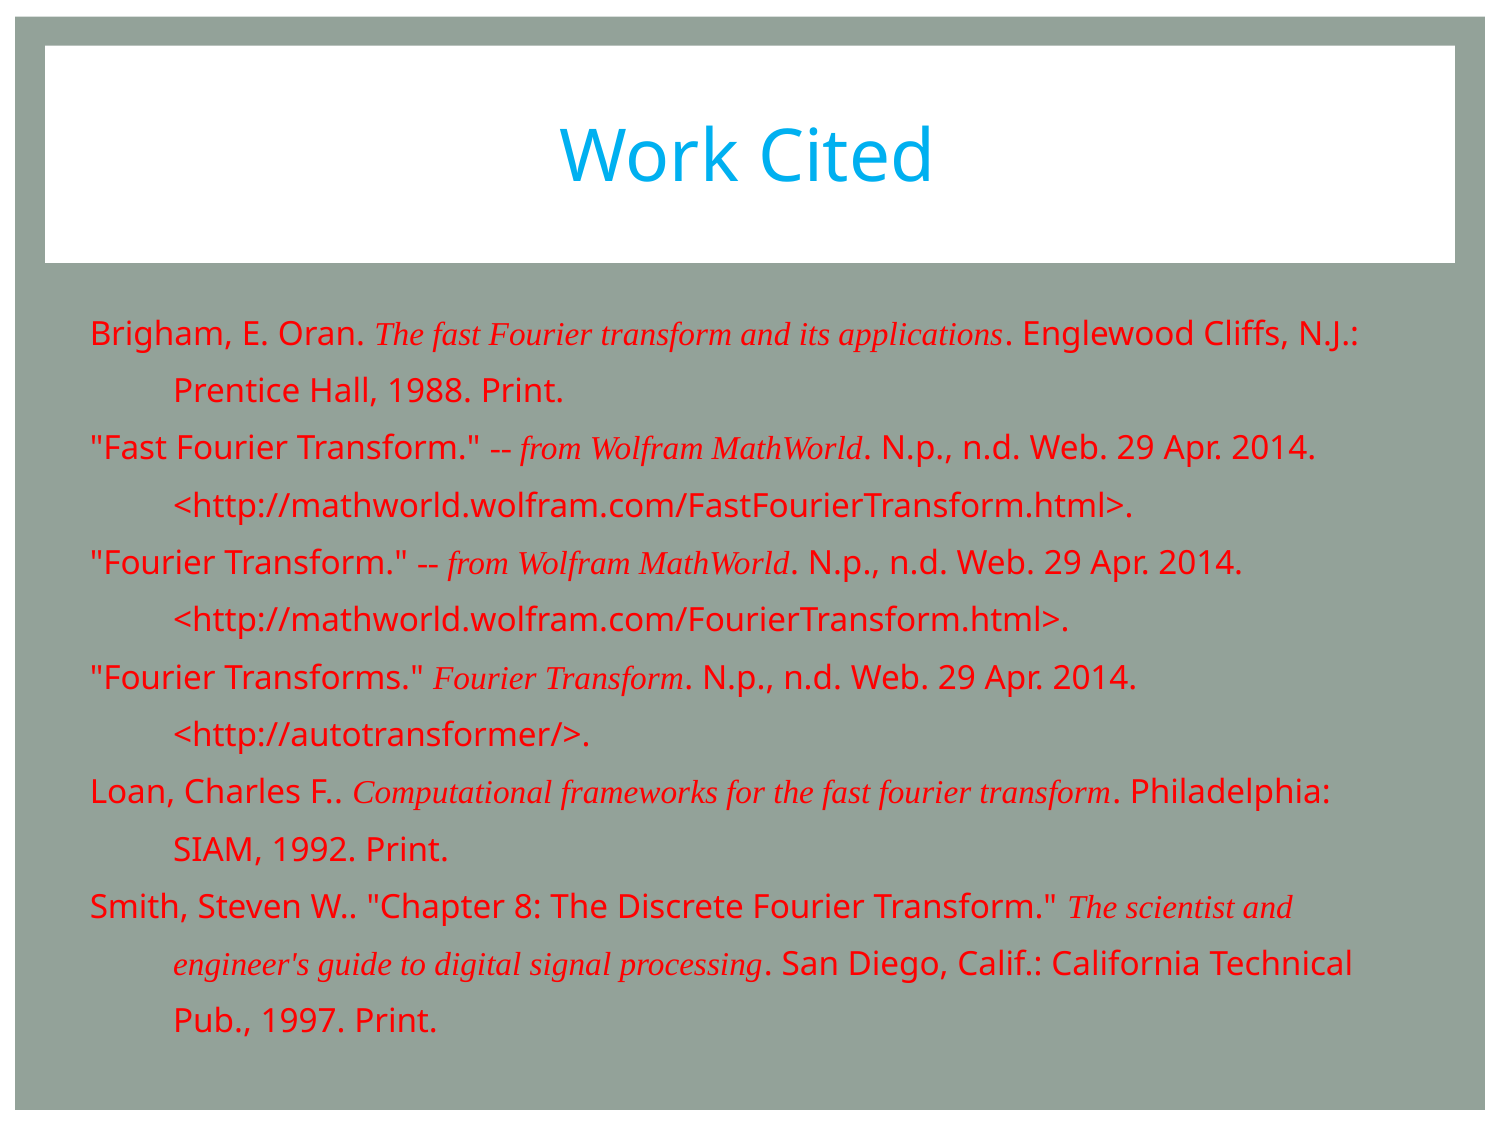

Work Cited
Brigham, E. Oran. The fast Fourier transform and its applications. Englewood Cliffs, N.J.: Prentice Hall, 1988. Print.
"Fast Fourier Transform." -- from Wolfram MathWorld. N.p., n.d. Web. 29 Apr. 2014. <http://mathworld.wolfram.com/FastFourierTransform.html>.
"Fourier Transform." -- from Wolfram MathWorld. N.p., n.d. Web. 29 Apr. 2014. <http://mathworld.wolfram.com/FourierTransform.html>.
"Fourier Transforms." Fourier Transform. N.p., n.d. Web. 29 Apr. 2014. <http://autotransformer/>.
Loan, Charles F.. Computational frameworks for the fast fourier transform. Philadelphia: SIAM, 1992. Print.
Smith, Steven W.. "Chapter 8: The Discrete Fourier Transform." The scientist and engineer's guide to digital signal processing. San Diego, Calif.: California Technical Pub., 1997. Print.